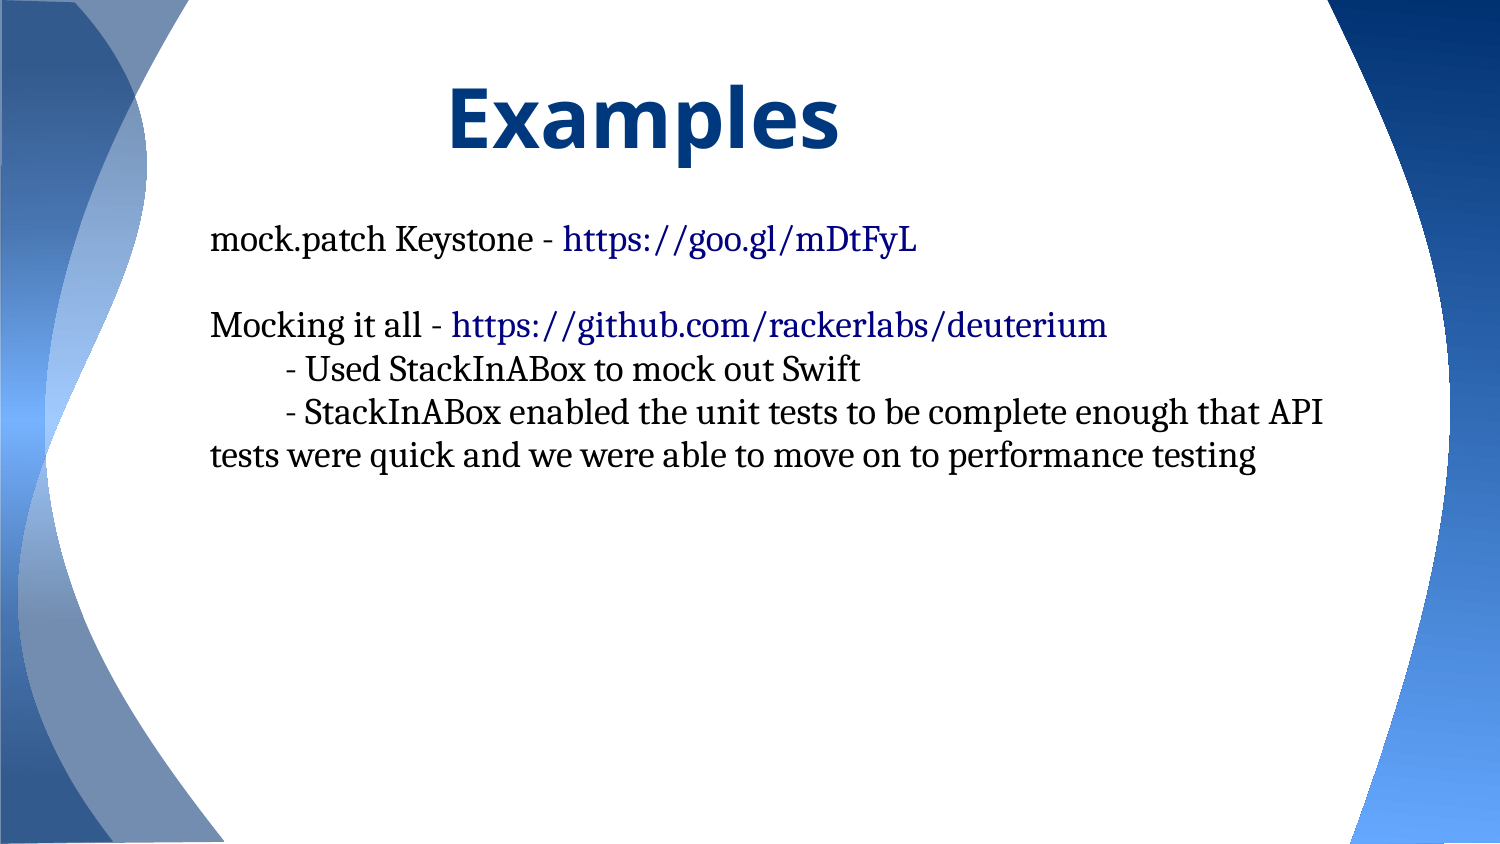

# Examples
mock.patch Keystone - https://goo.gl/mDtFyL
Mocking it all - https://github.com/rackerlabs/deuterium
	- Used StackInABox to mock out Swift
	- StackInABox enabled the unit tests to be complete enough that API tests were quick and we were able to move on to performance testing